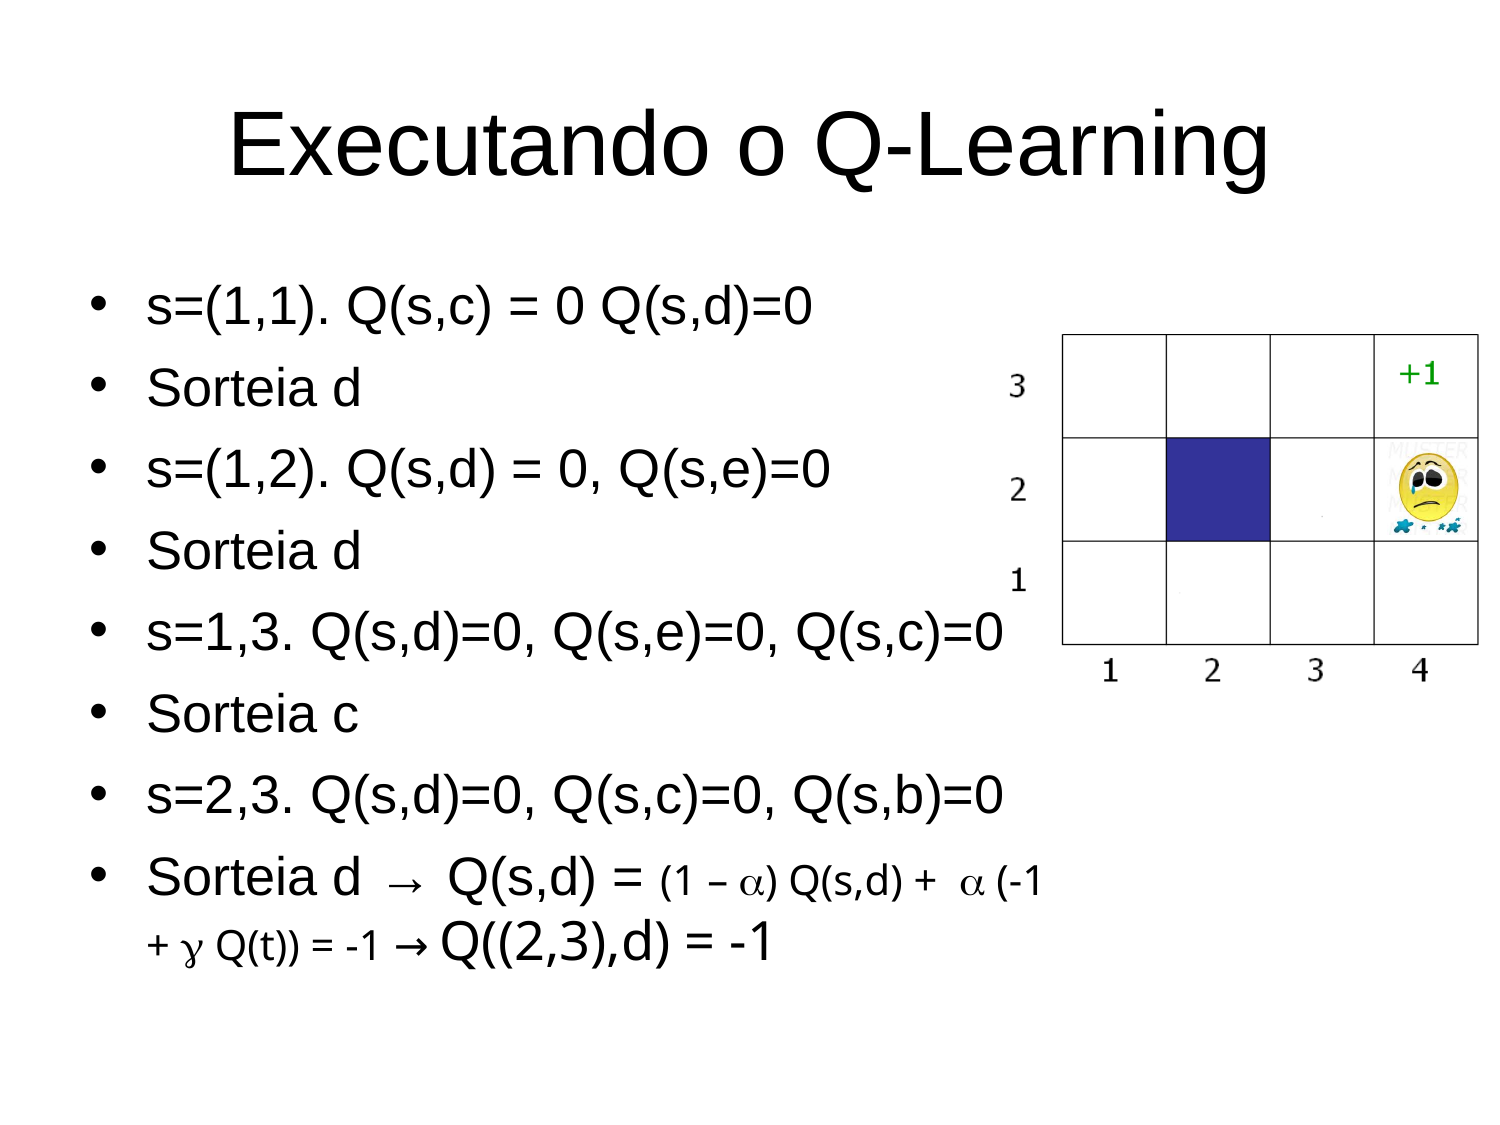

# Executando o Q-Learning
s=(1,1). Q(s,c) = 0 Q(s,d)=0
Sorteia d
s=(1,2). Q(s,d) = 0, Q(s,e)=0
Sorteia d
s=1,3. Q(s,d)=0, Q(s,e)=0, Q(s,c)=0
Sorteia c
s=2,3. Q(s,d)=0, Q(s,c)=0, Q(s,b)=0
Sorteia d → Q(s,d) = (1 – ) Q(s,d) +  (-1 +  Q(t)) = -1 → Q((2,3),d) = -1